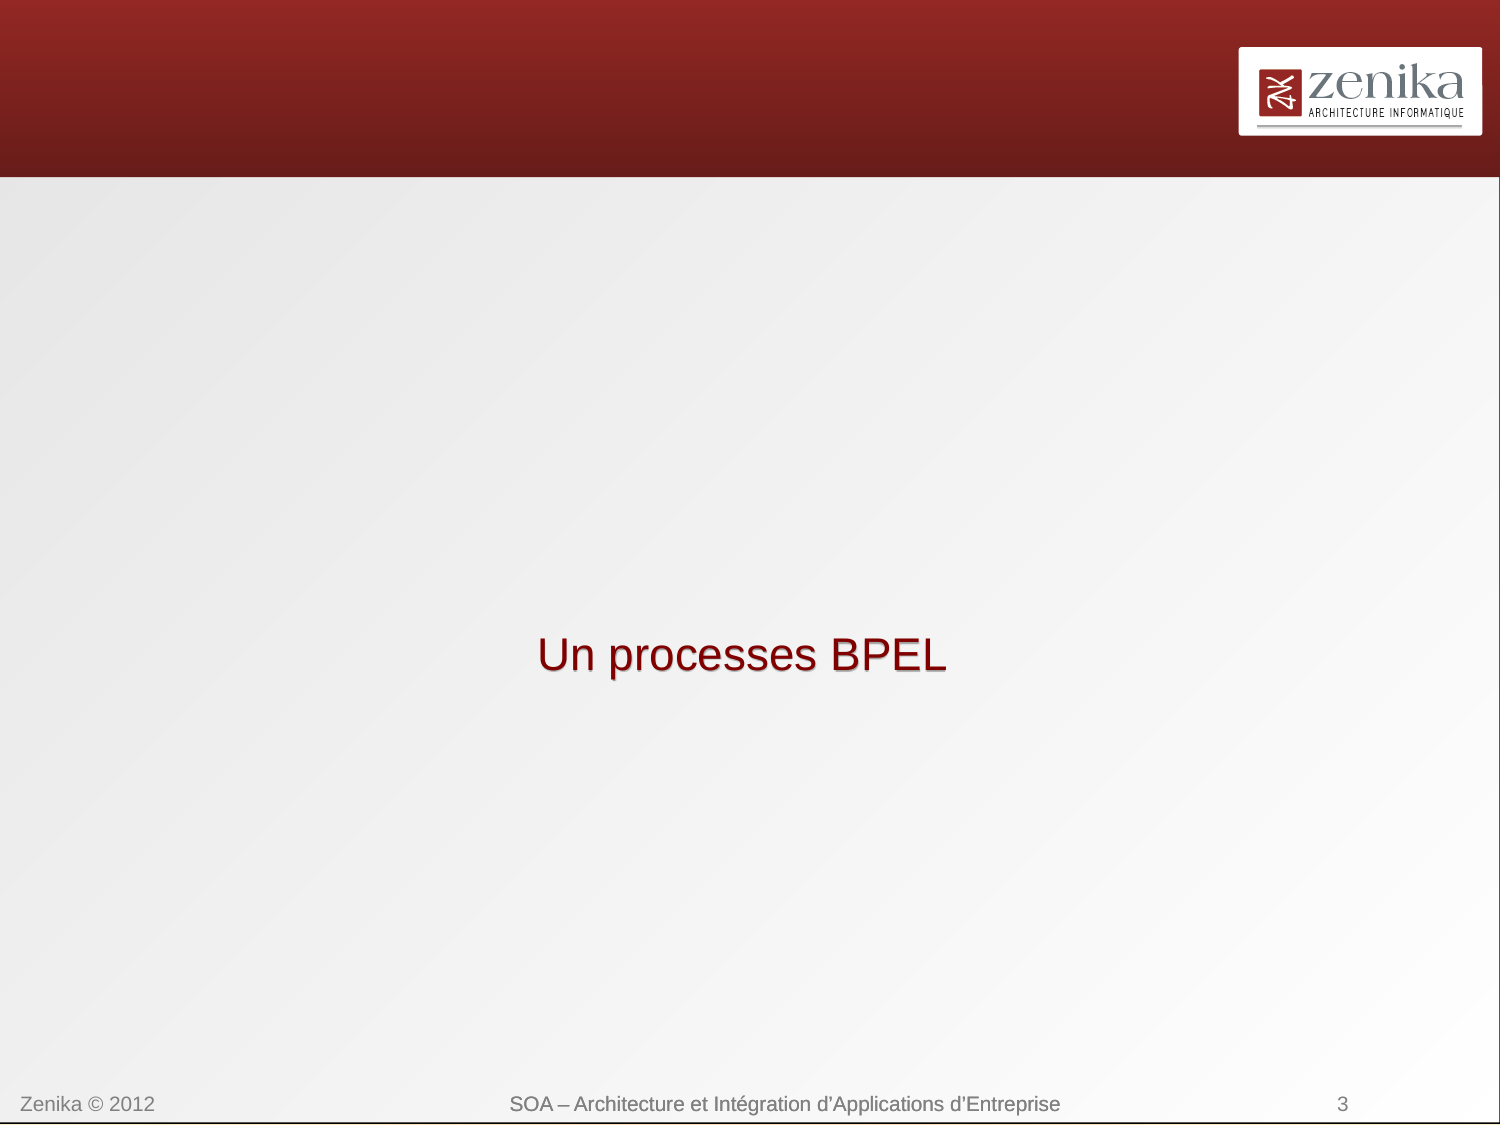

# Un processes BPEL
SOA – Architecture et Intégration d’Applications d’Entreprise